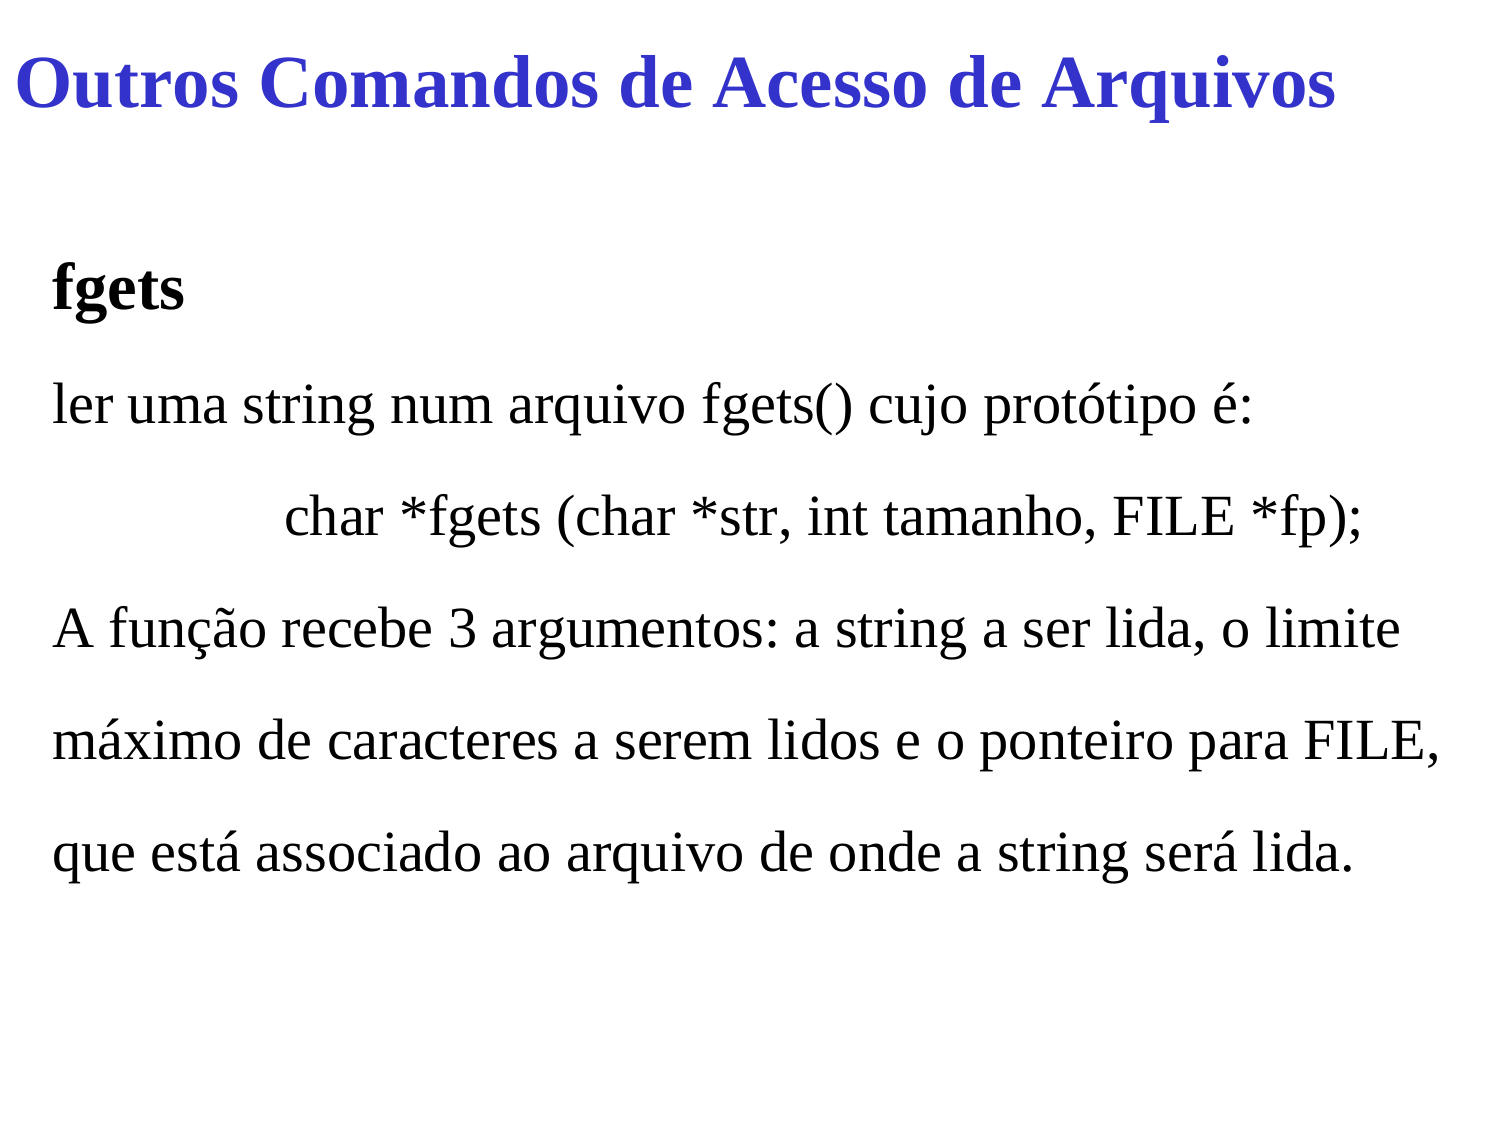

Outros Comandos de Acesso de Arquivos
fgets
ler uma string num arquivo fgets() cujo protótipo é:
 char *fgets (char *str, int tamanho, FILE *fp);
A função recebe 3 argumentos: a string a ser lida, o limite
máximo de caracteres a serem lidos e o ponteiro para FILE,
que está associado ao arquivo de onde a string será lida.